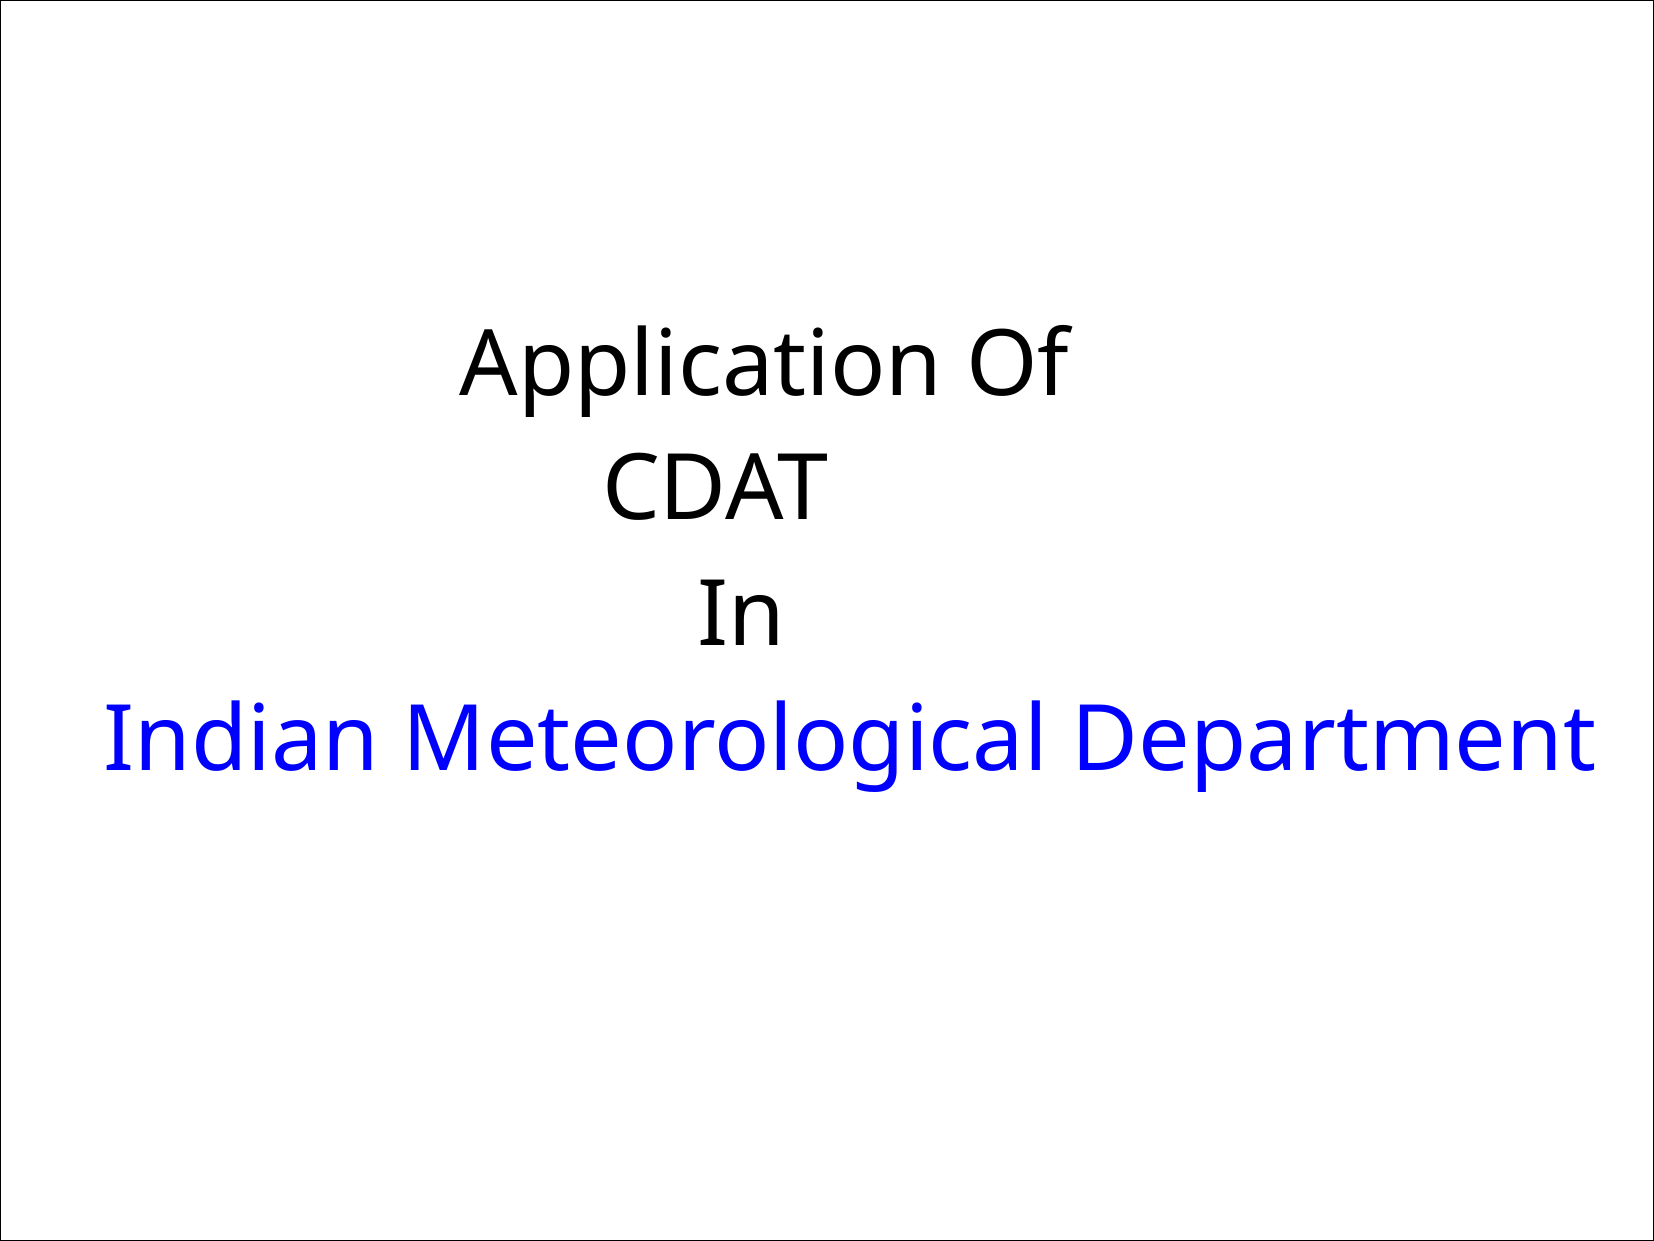

Application Of
 CDAT
 In
Indian Meteorological Department